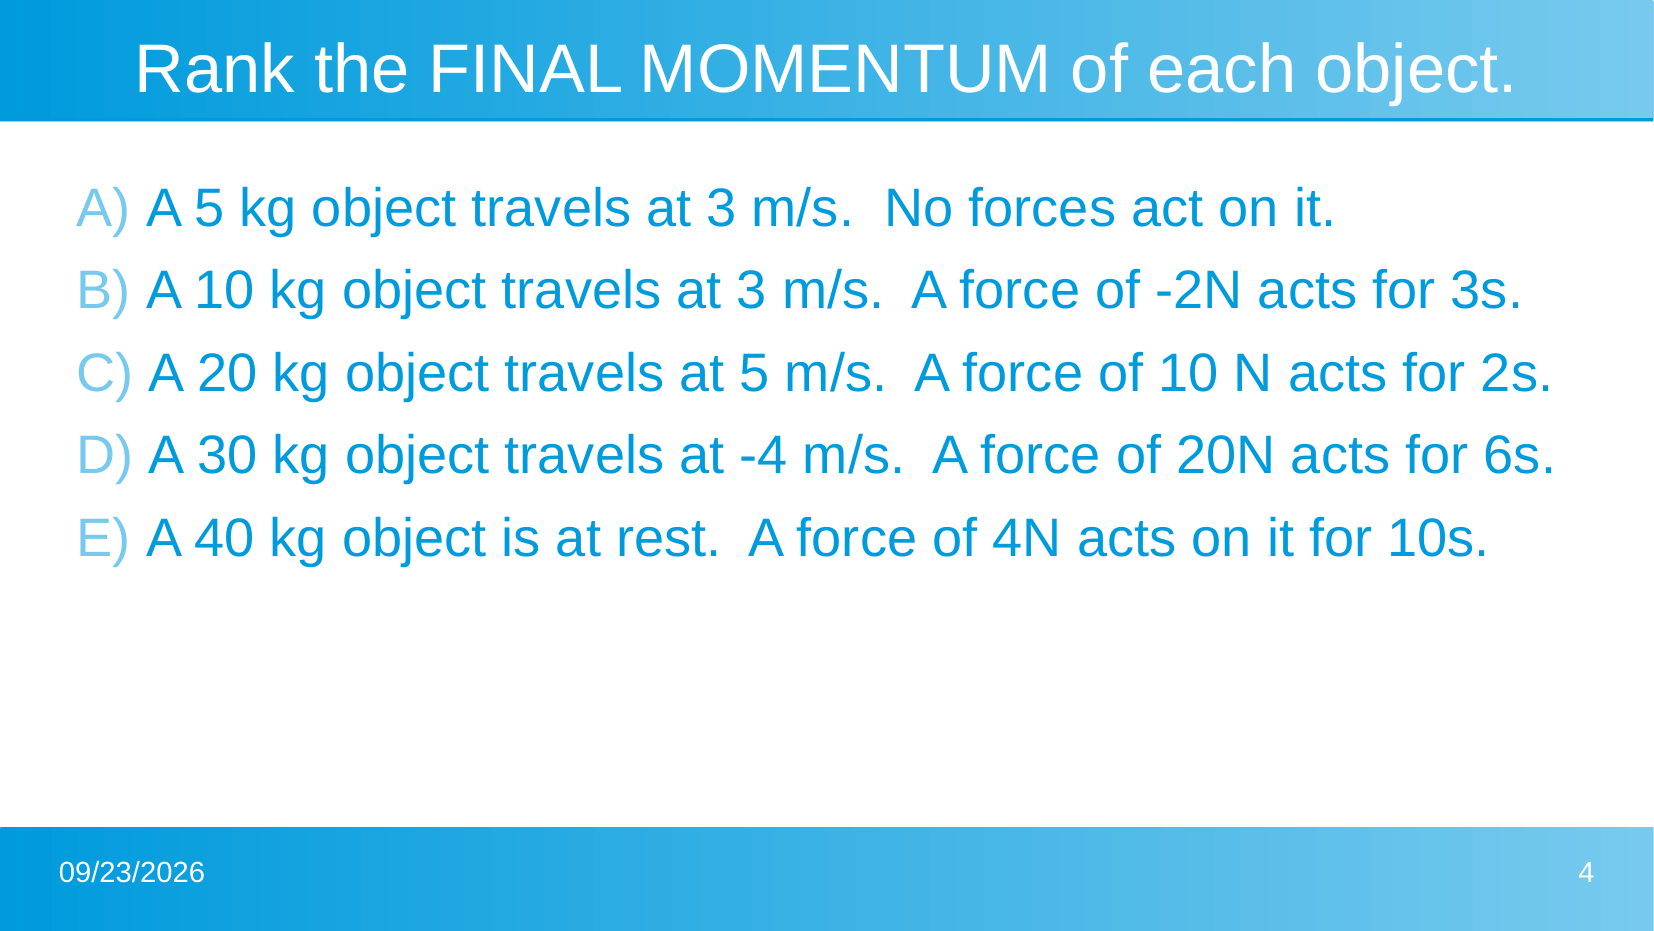

# Rank the FINAL MOMENTUM of each object.
 A 5 kg object travels at 3 m/s. No forces act on it.
 A 10 kg object travels at 3 m/s. A force of -2N acts for 3s.
 A 20 kg object travels at 5 m/s. A force of 10 N acts for 2s.
 A 30 kg object travels at -4 m/s. A force of 20N acts for 6s.
 A 40 kg object is at rest. A force of 4N acts on it for 10s.
4